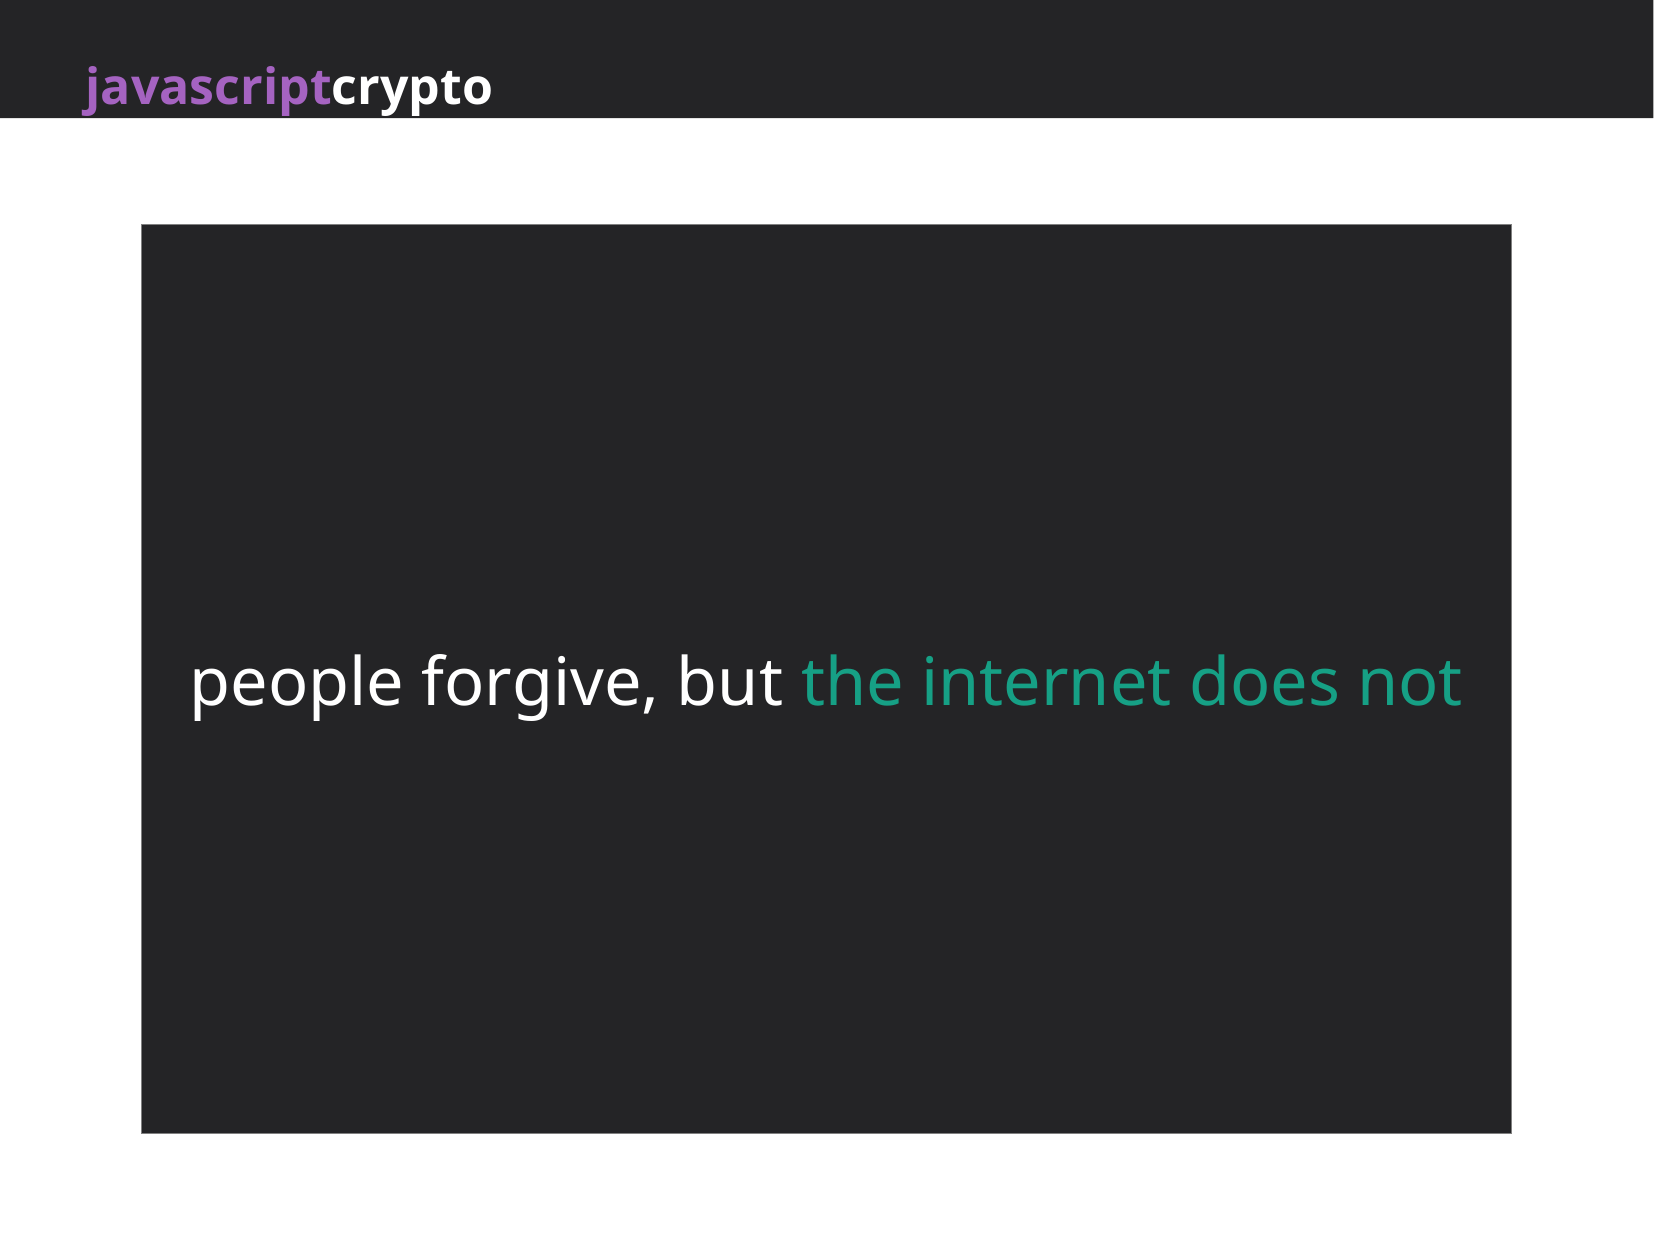

javascriptcrypto
people forgive, but the internet does not